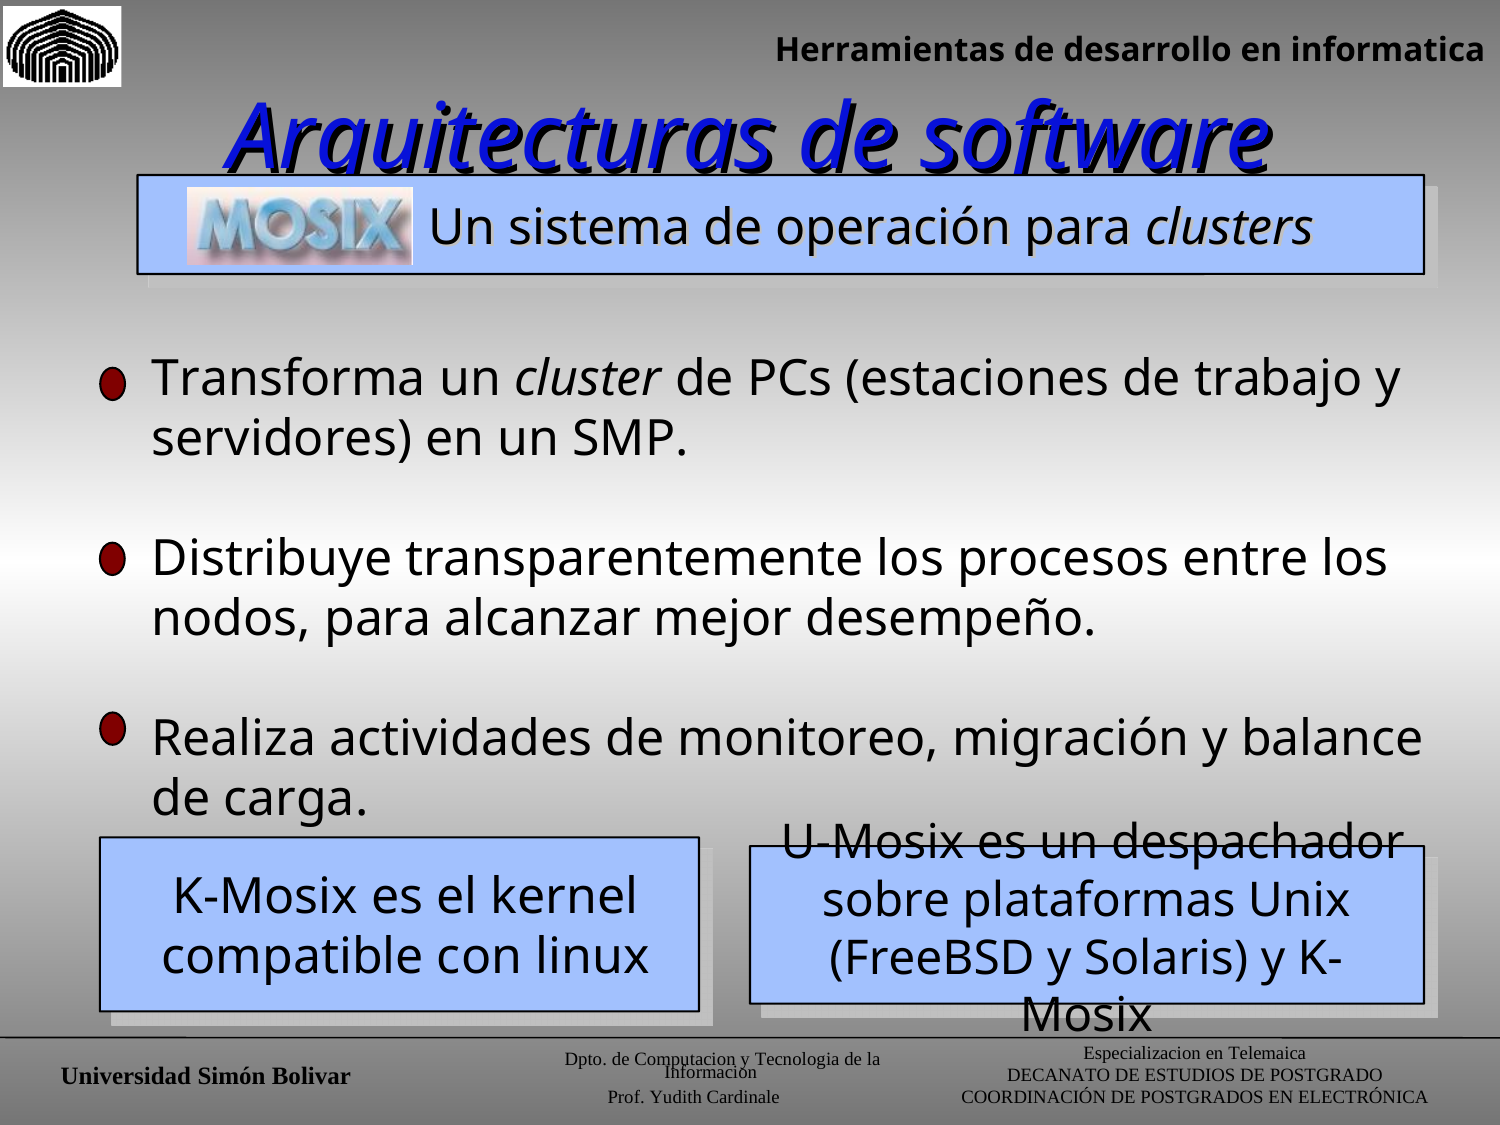

Arquitecturas de software
 Un sistema de operación para clusters
Transforma un cluster de PCs (estaciones de trabajo y servidores) en un SMP.
Distribuye transparentemente los procesos entre los nodos, para alcanzar mejor desempeño.
Realiza actividades de monitoreo, migración y balance de carga.
 U-Mosix es un despachador
 sobre plataformas Unix
(FreeBSD y Solaris) y K-Mosix
 K-Mosix es el kernel
 compatible con linux